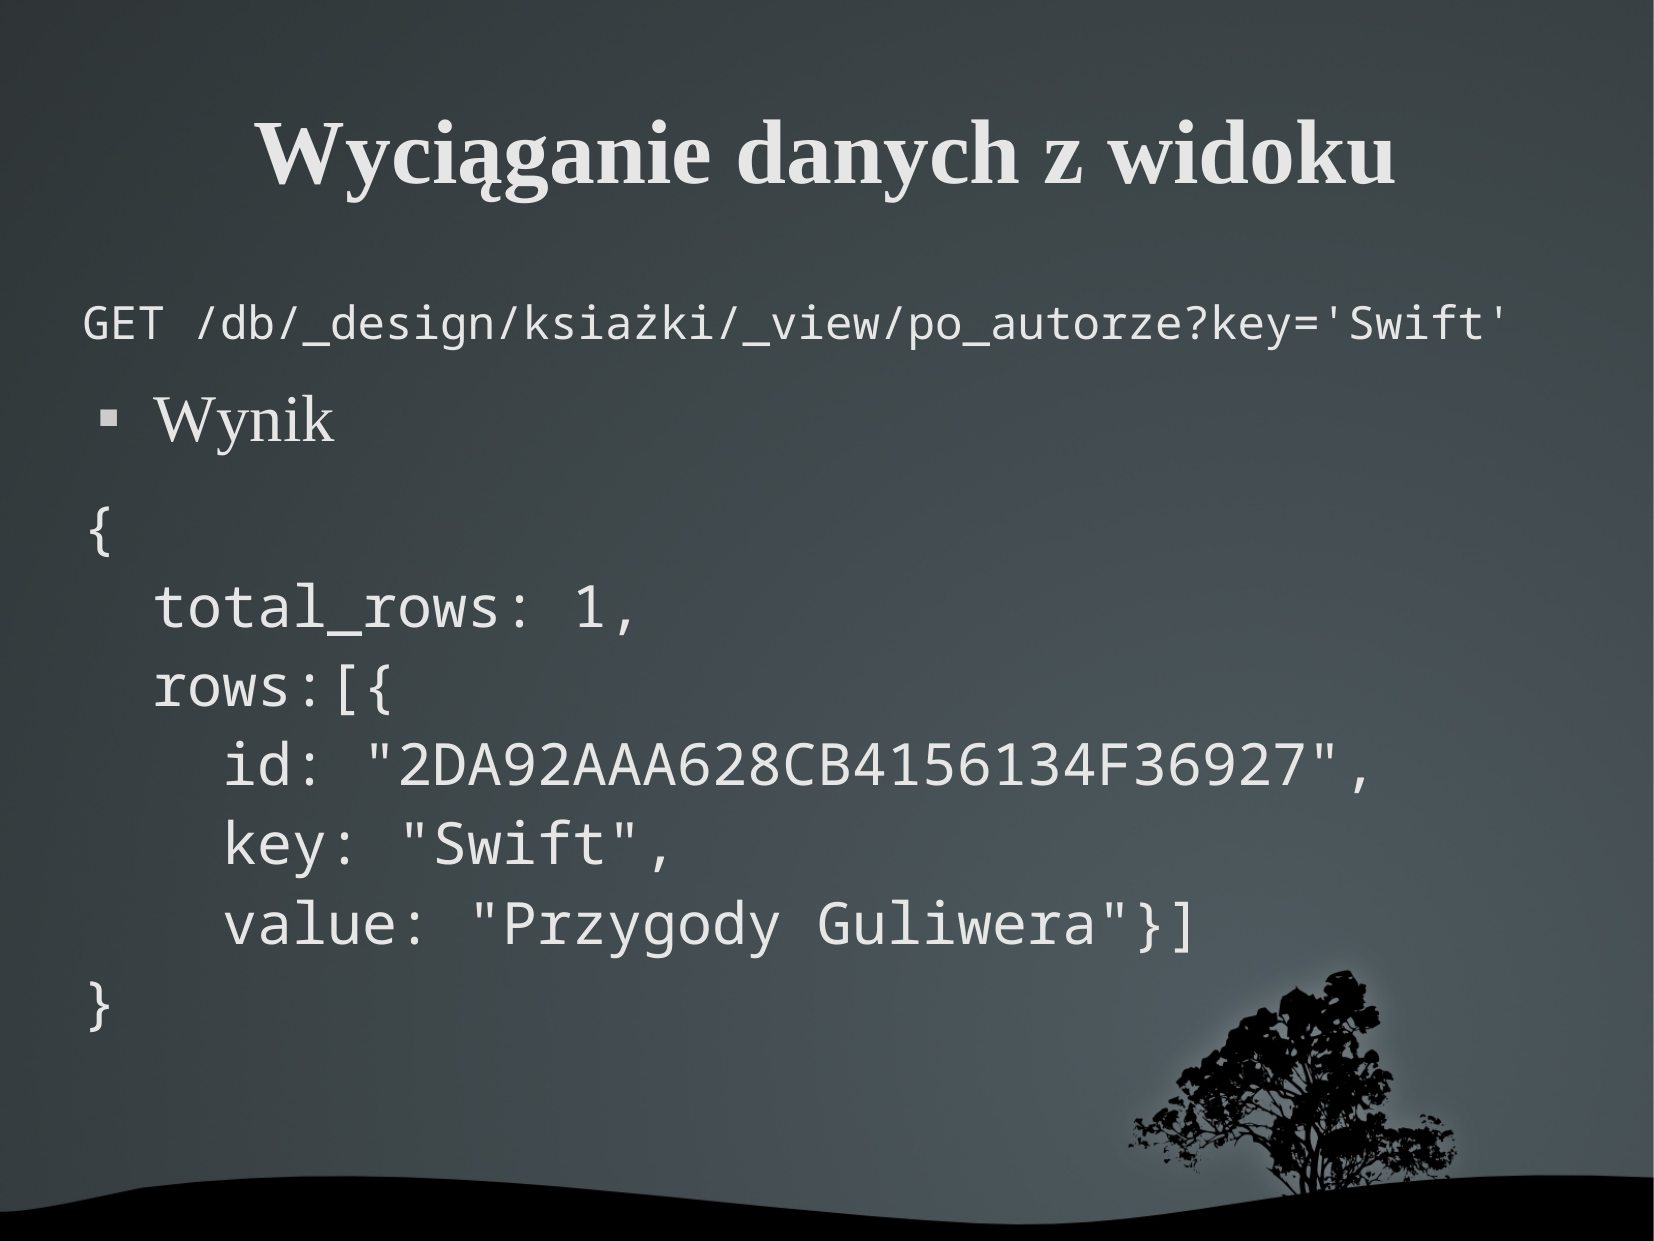

# Wyciąganie danych z widoku
GET /db/_design/ksiażki/_view/po_autorze?key='Swift'
Wynik
{
 total_rows: 1,
 rows:[{
 id: "2DA92AAA628CB4156134F36927",
 key: "Swift",
 value: "Przygody Guliwera"}]
}